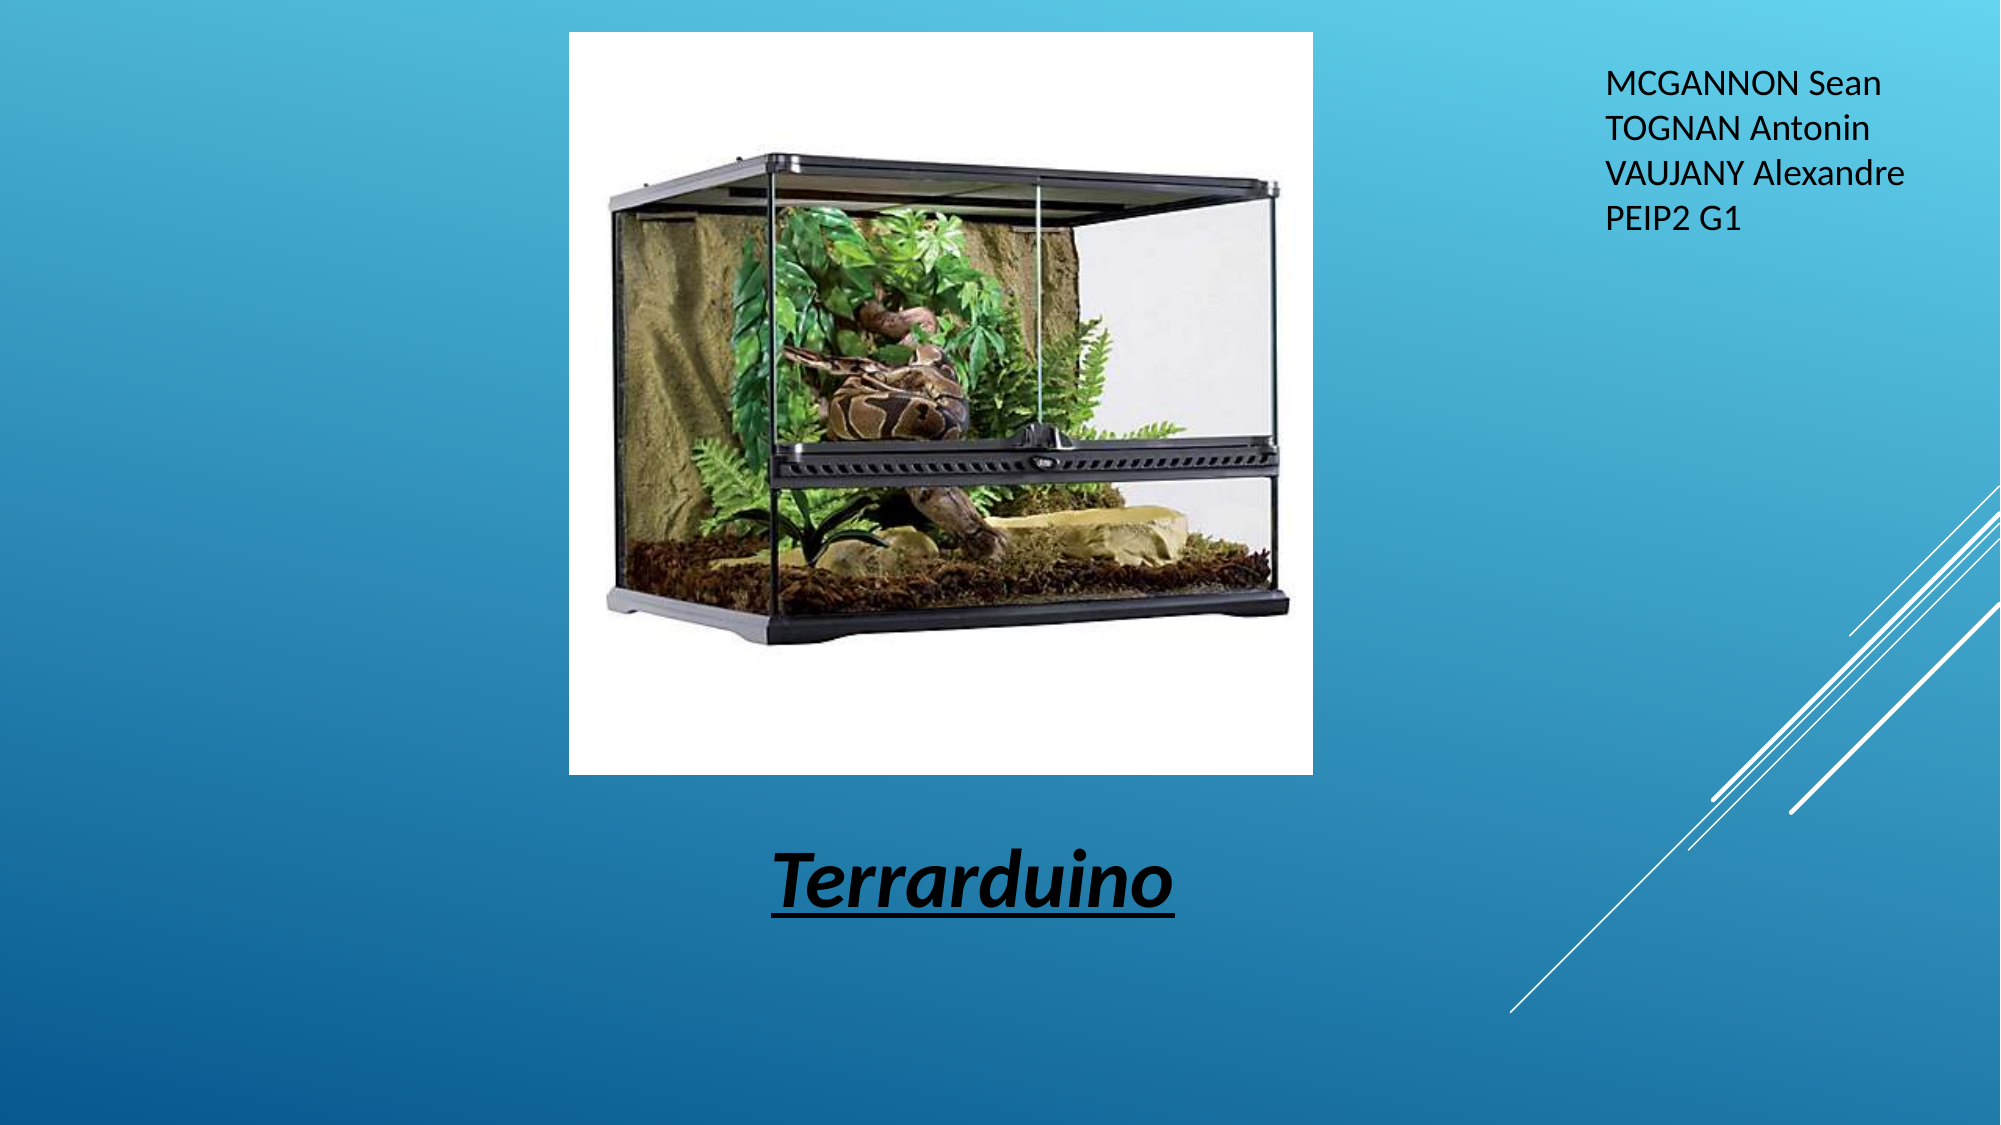

MCGANNON Sean
TOGNAN Antonin
VAUJANY Alexandre
PEIP2 G1
Terrarduino